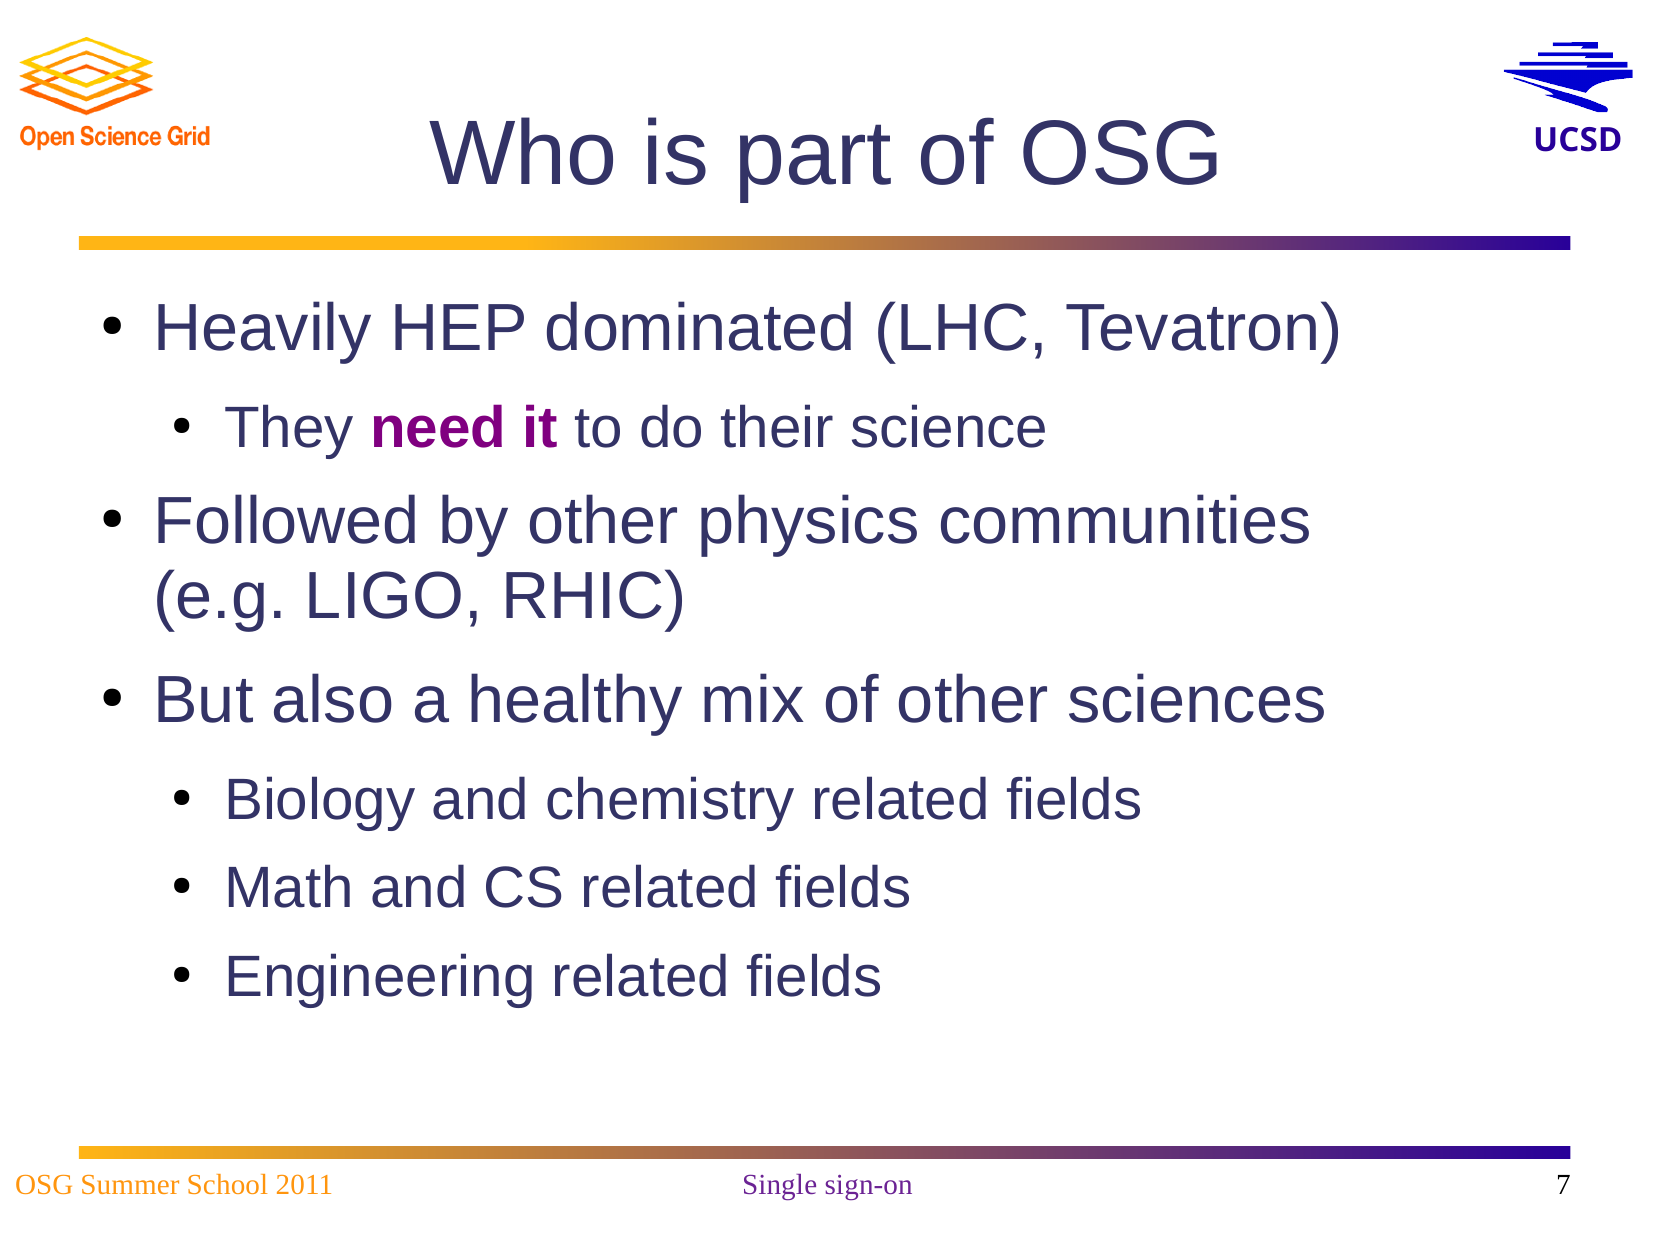

# Who is part of OSG
Heavily HEP dominated (LHC, Tevatron)
They need it to do their science
Followed by other physics communities
(e.g. LIGO, RHIC)
But also a healthy mix of other sciences
Biology and chemistry related fields
Math and CS related fields
Engineering related fields
OSG Summer School 2011
Single sign-on
7